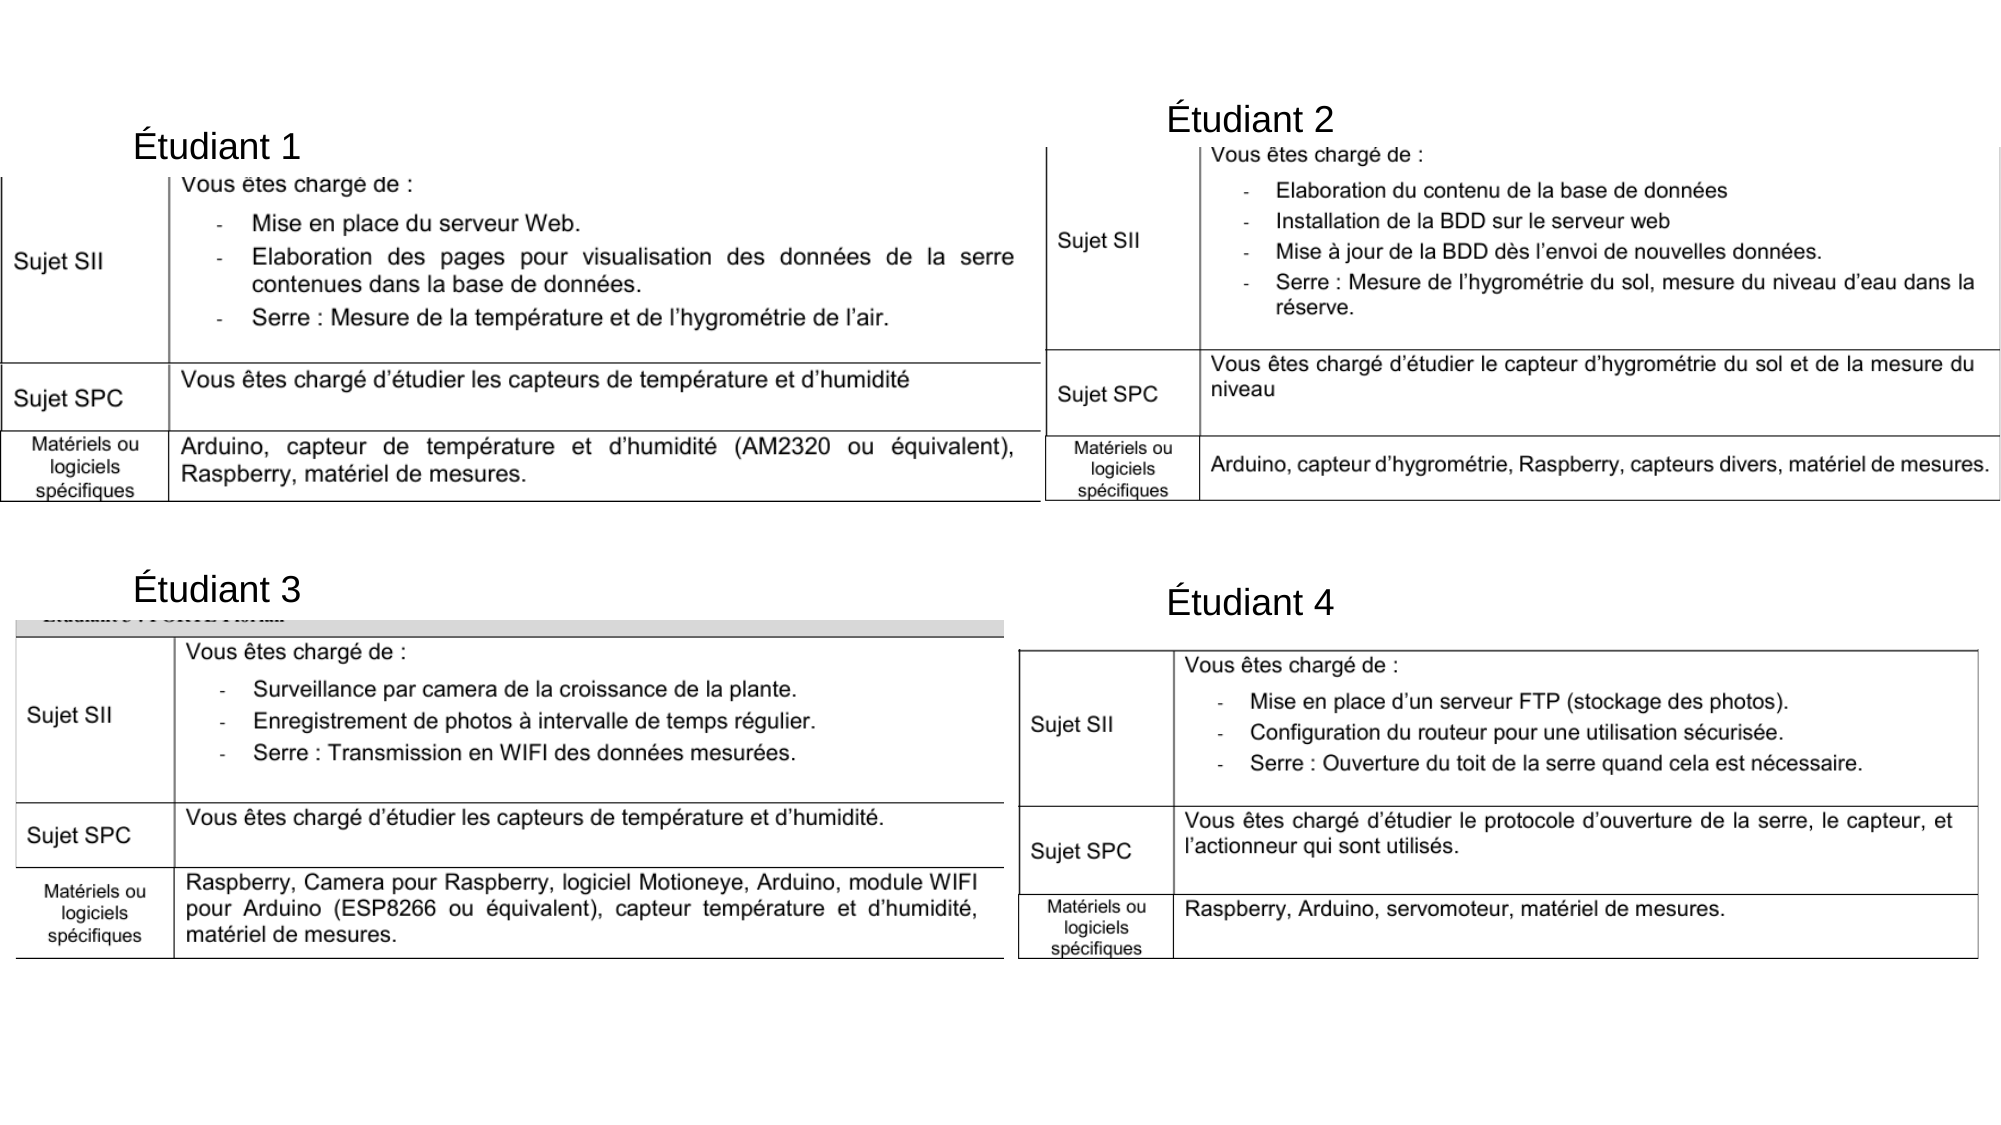

#
Étudiant 2
Étudiant 1
Étudiant 3
Étudiant 4